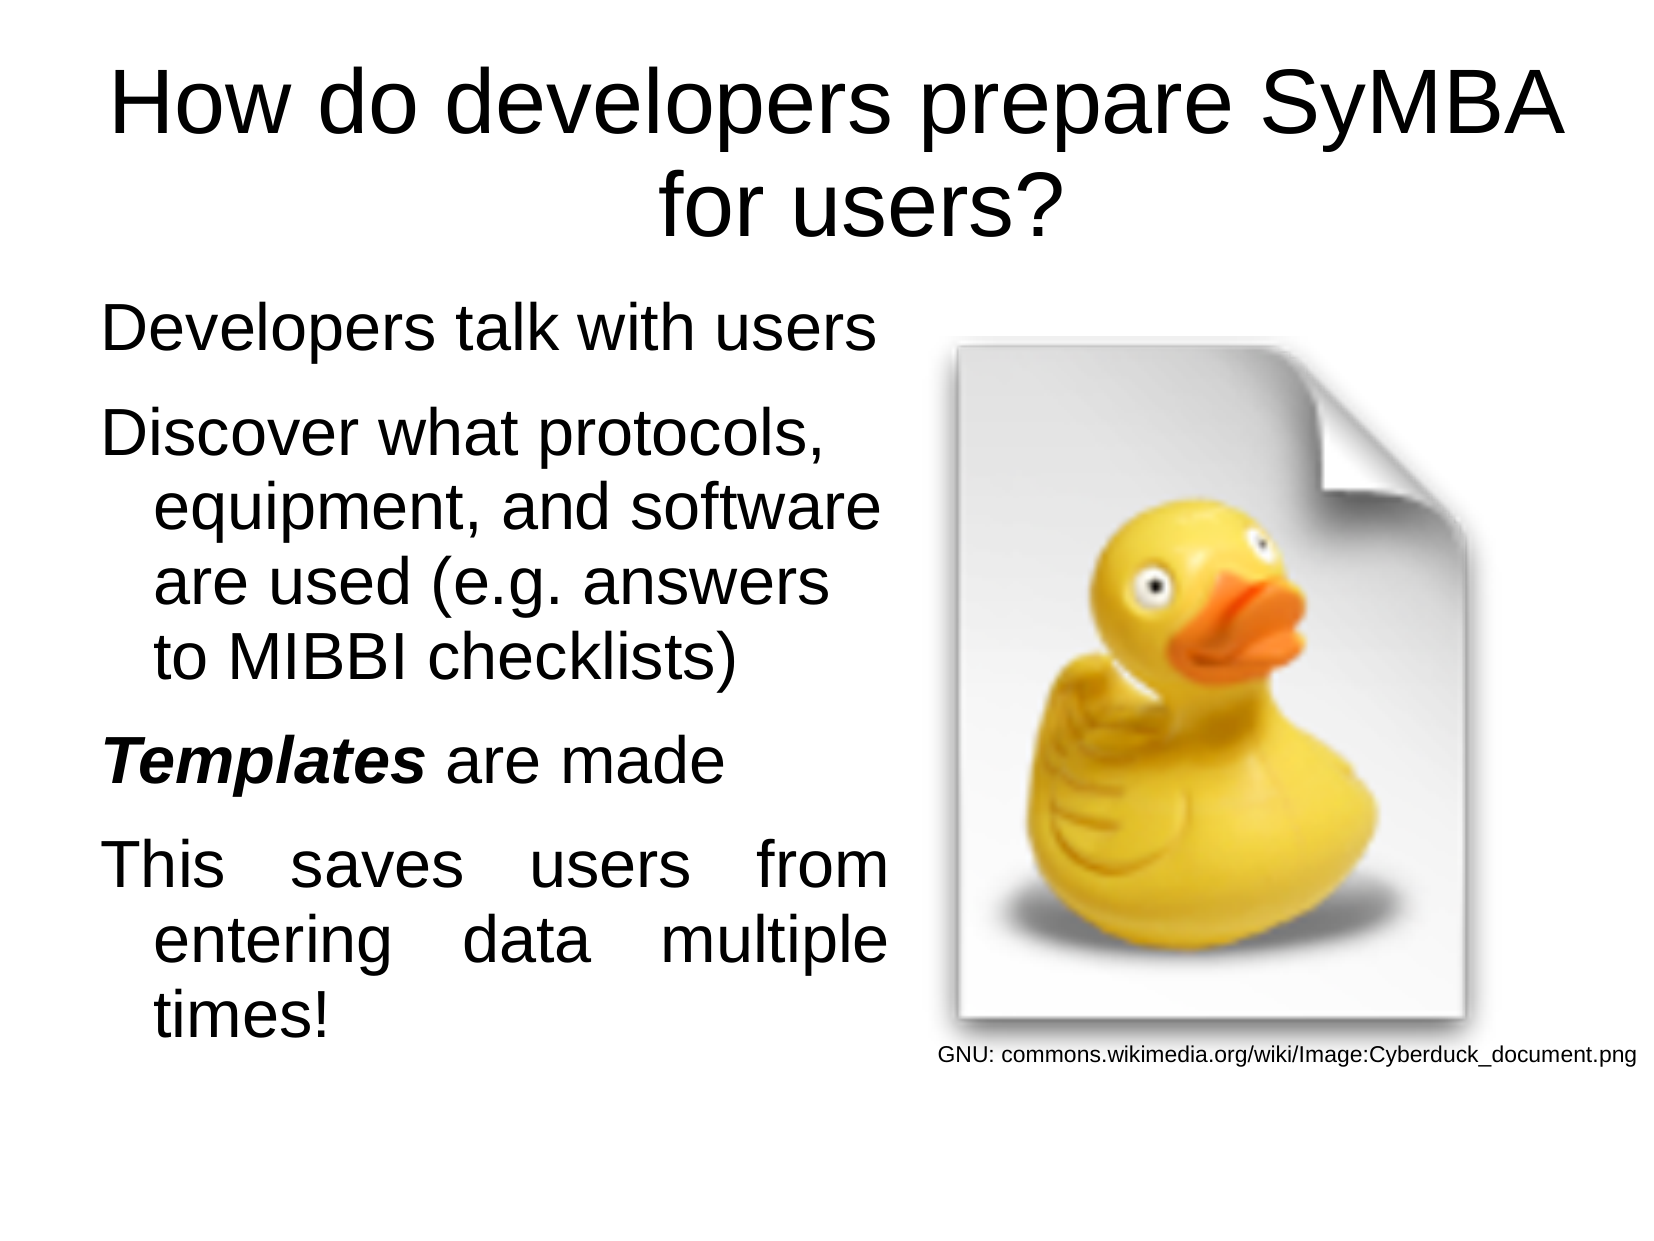

# How do developers prepare SyMBA for users?
Developers talk with users
Discover what protocols, equipment, and software are used (e.g. answers to MIBBI checklists)
Templates are made
This saves users from entering data multiple times!
GNU: commons.wikimedia.org/wiki/Image:Cyberduck_document.png